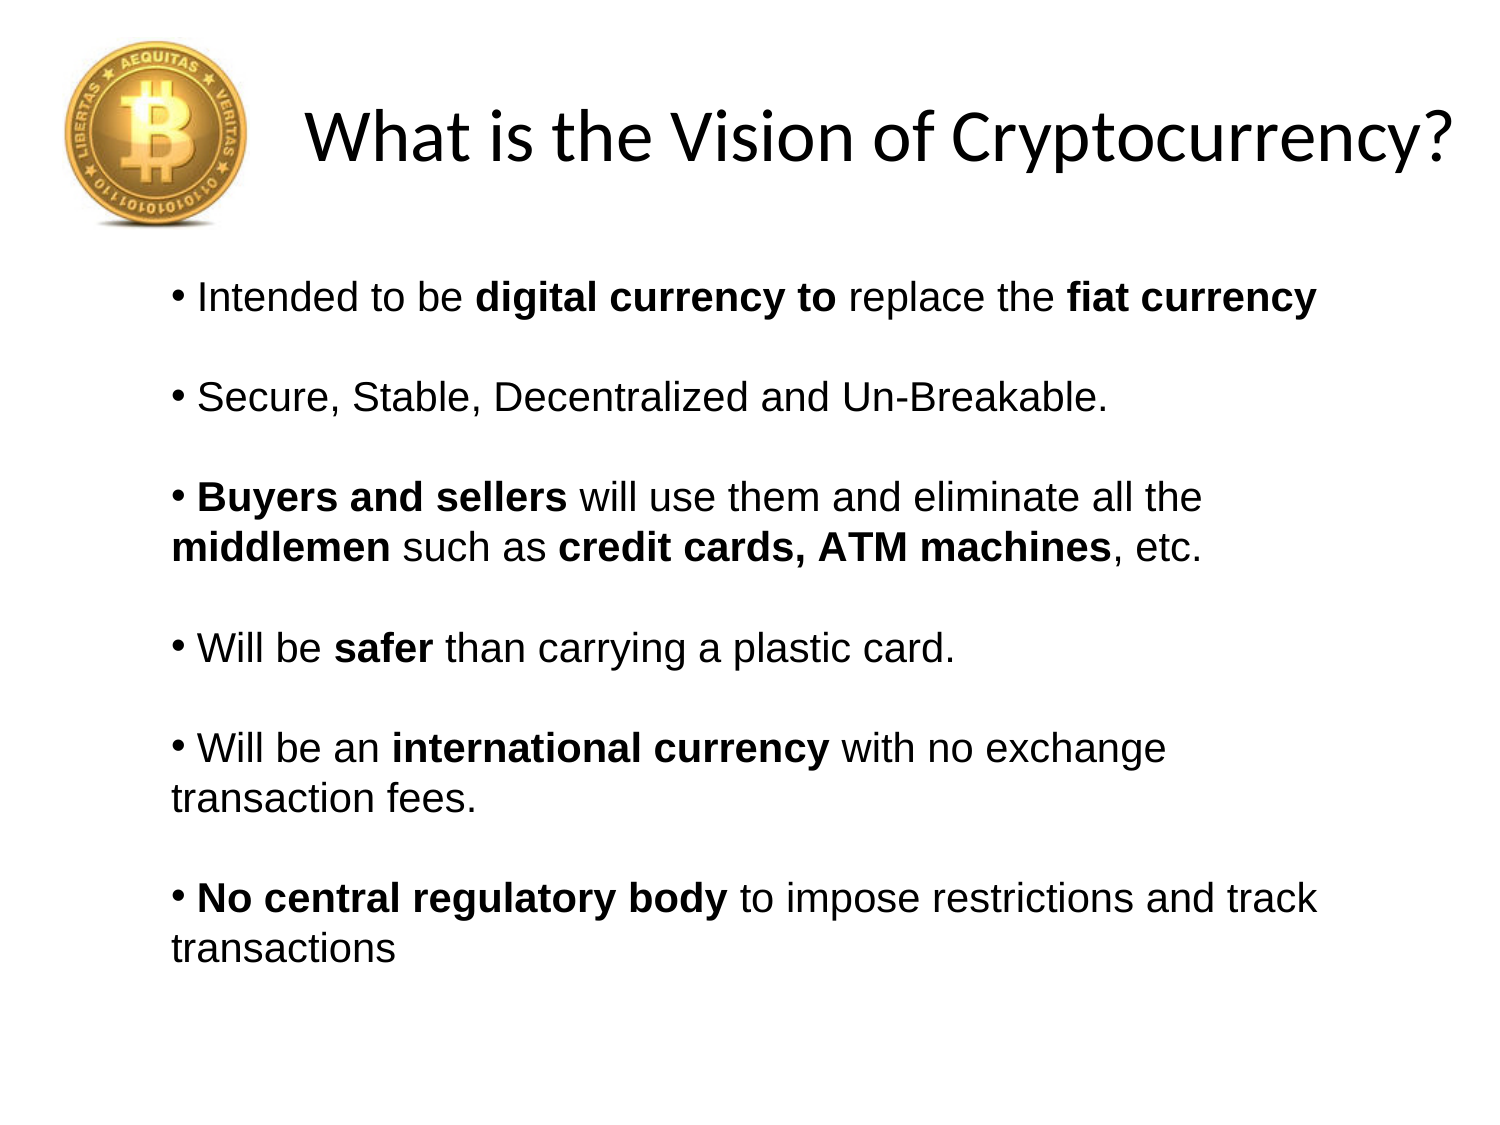

What is the Vision of Cryptocurrency?
 Intended to be digital currency to replace the fiat currency
 Secure, Stable, Decentralized and Un-Breakable.
 Buyers and sellers will use them and eliminate all the middlemen such as credit cards, ATM machines, etc.
 Will be safer than carrying a plastic card.
 Will be an international currency with no exchange transaction fees.
 No central regulatory body to impose restrictions and track transactions